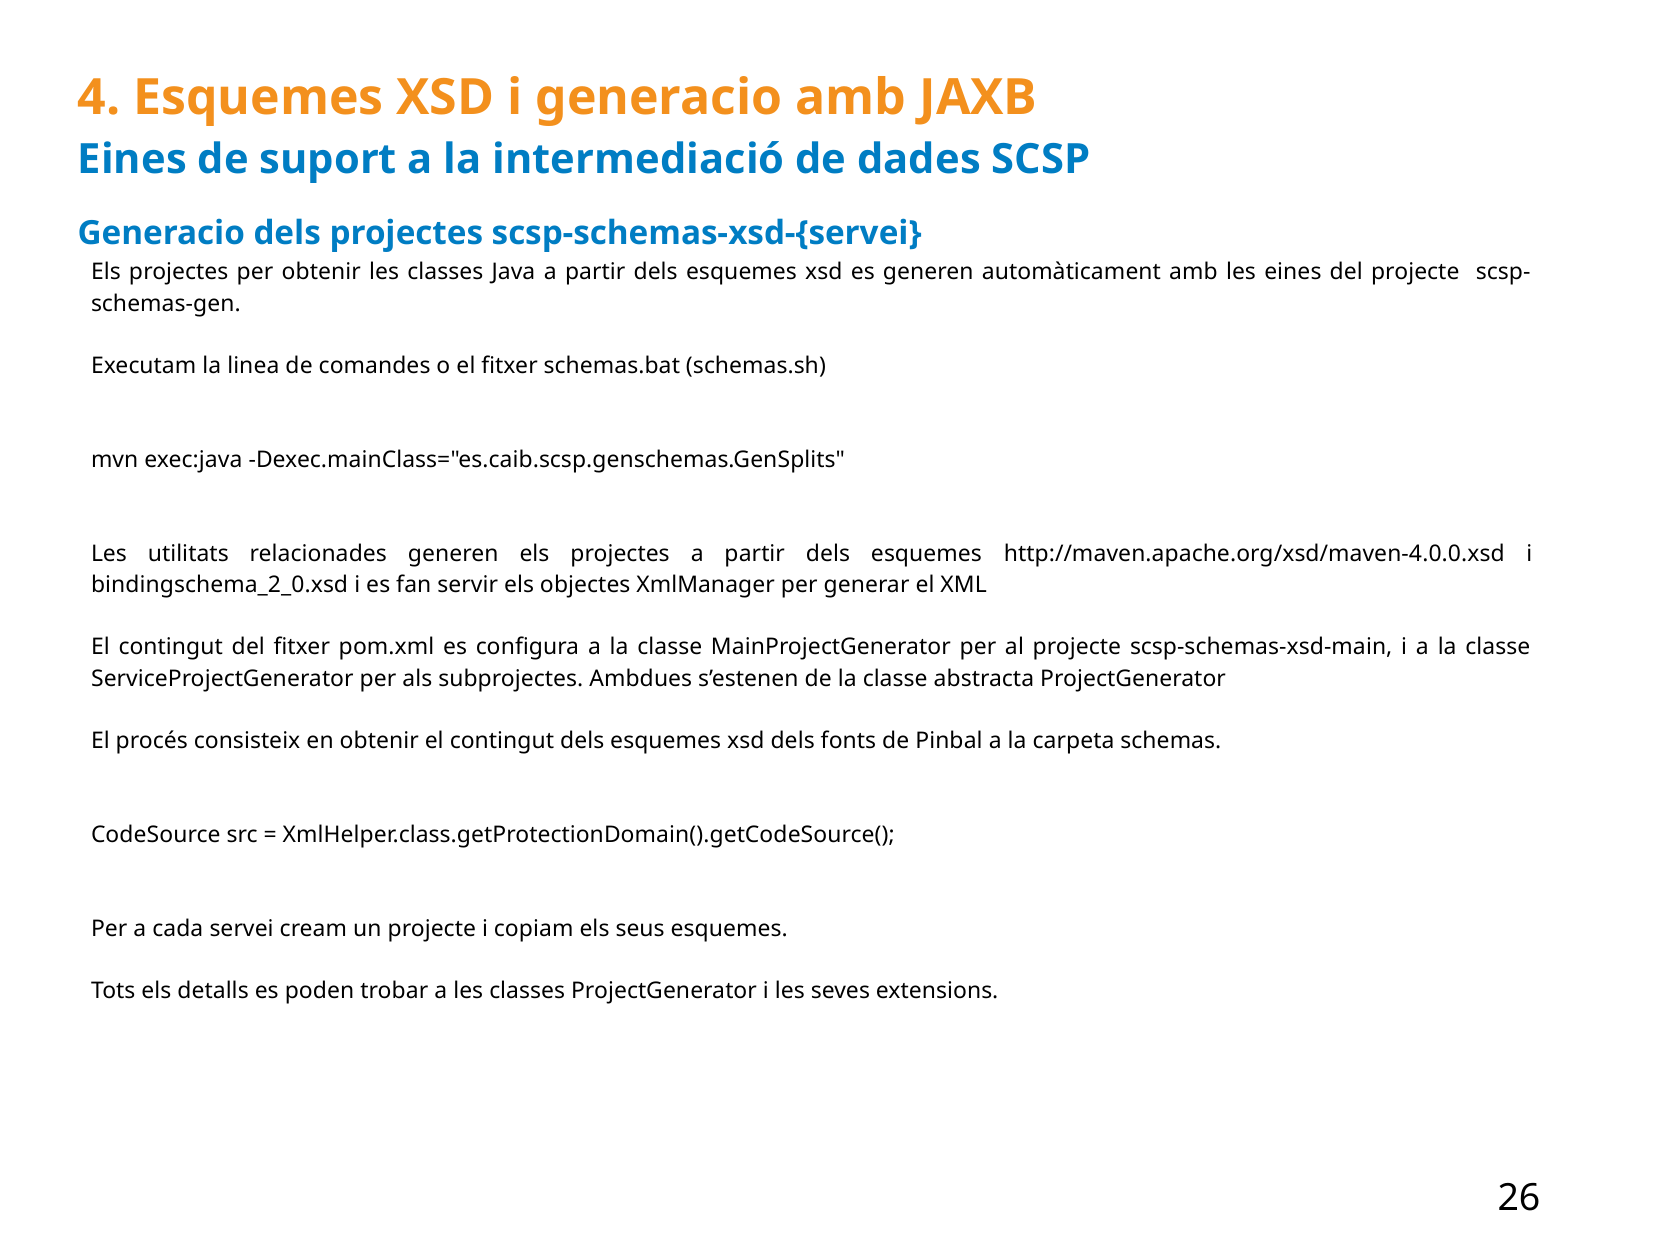

4. Esquemes XSD i generacio amb JAXB
Eines de suport a la intermediació de dades SCSP
Generacio dels projectes scsp-schemas-xsd-{servei}
Els projectes per obtenir les classes Java a partir dels esquemes xsd es generen automàticament amb les eines del projecte scsp-schemas-gen.
Executam la linea de comandes o el fitxer schemas.bat (schemas.sh)
mvn exec:java -Dexec.mainClass="es.caib.scsp.genschemas.GenSplits"
Les utilitats relacionades generen els projectes a partir dels esquemes http://maven.apache.org/xsd/maven-4.0.0.xsd i bindingschema_2_0.xsd i es fan servir els objectes XmlManager per generar el XML
El contingut del fitxer pom.xml es configura a la classe MainProjectGenerator per al projecte scsp-schemas-xsd-main, i a la classe ServiceProjectGenerator per als subprojectes. Ambdues s’estenen de la classe abstracta ProjectGenerator
El procés consisteix en obtenir el contingut dels esquemes xsd dels fonts de Pinbal a la carpeta schemas.
CodeSource src = XmlHelper.class.getProtectionDomain().getCodeSource();
Per a cada servei cream un projecte i copiam els seus esquemes.
Tots els detalls es poden trobar a les classes ProjectGenerator i les seves extensions.